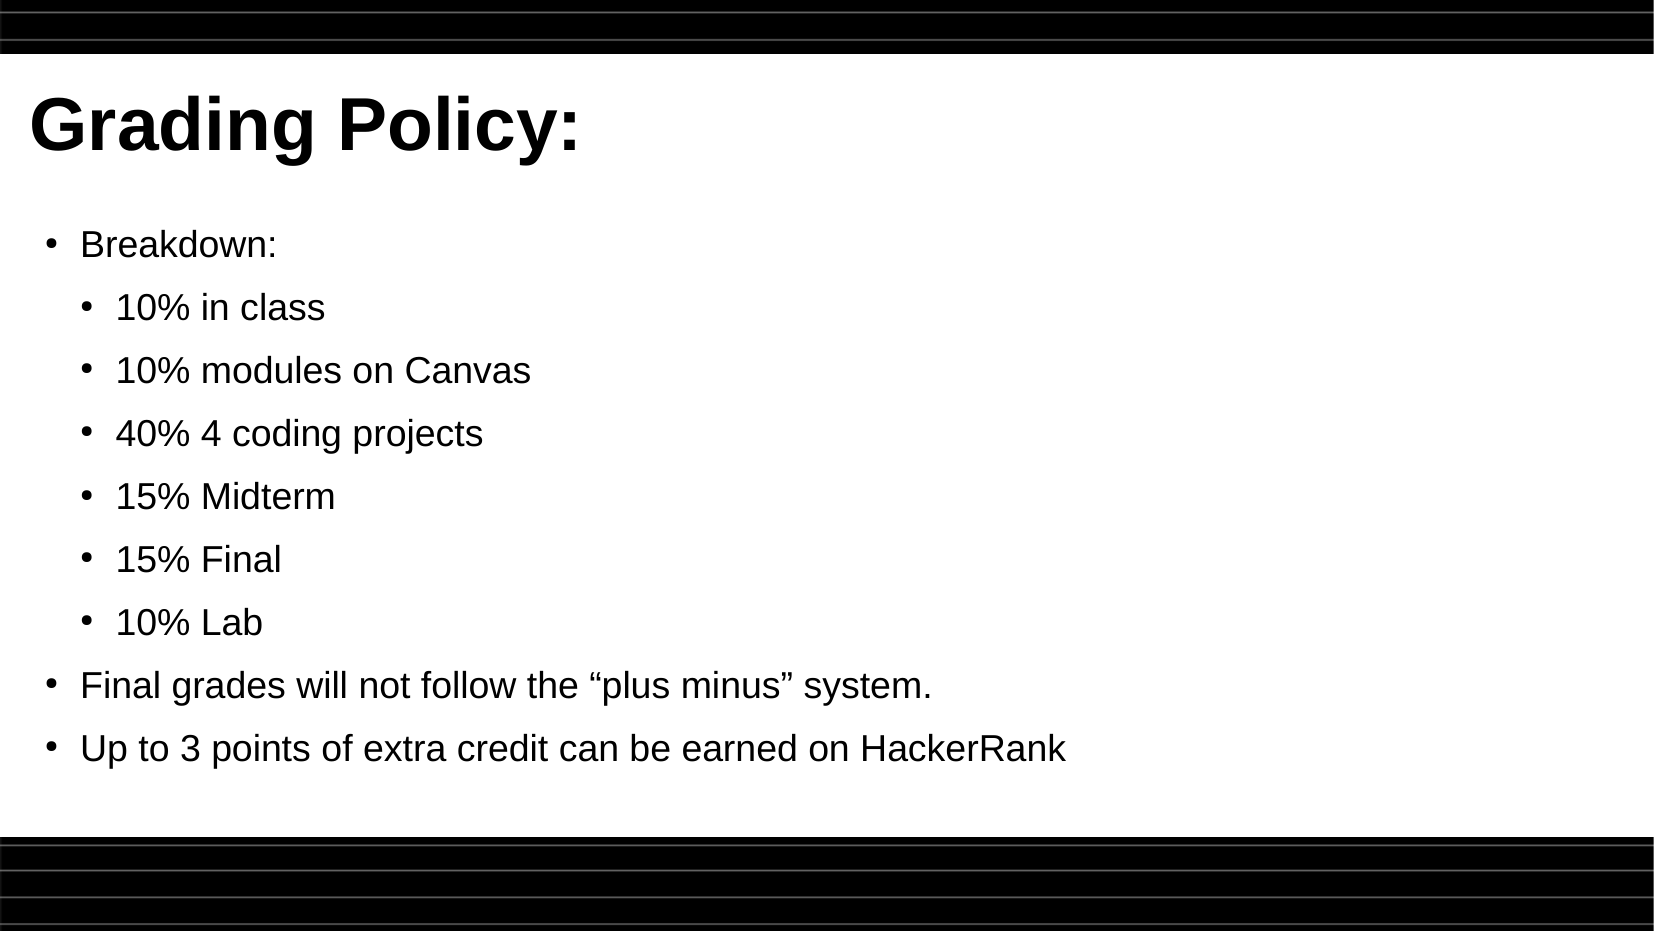

Grading Policy:
Breakdown:
10% in class
10% modules on Canvas
40% 4 coding projects
15% Midterm
15% Final
10% Lab
Final grades will not follow the “plus minus” system.
Up to 3 points of extra credit can be earned on HackerRank